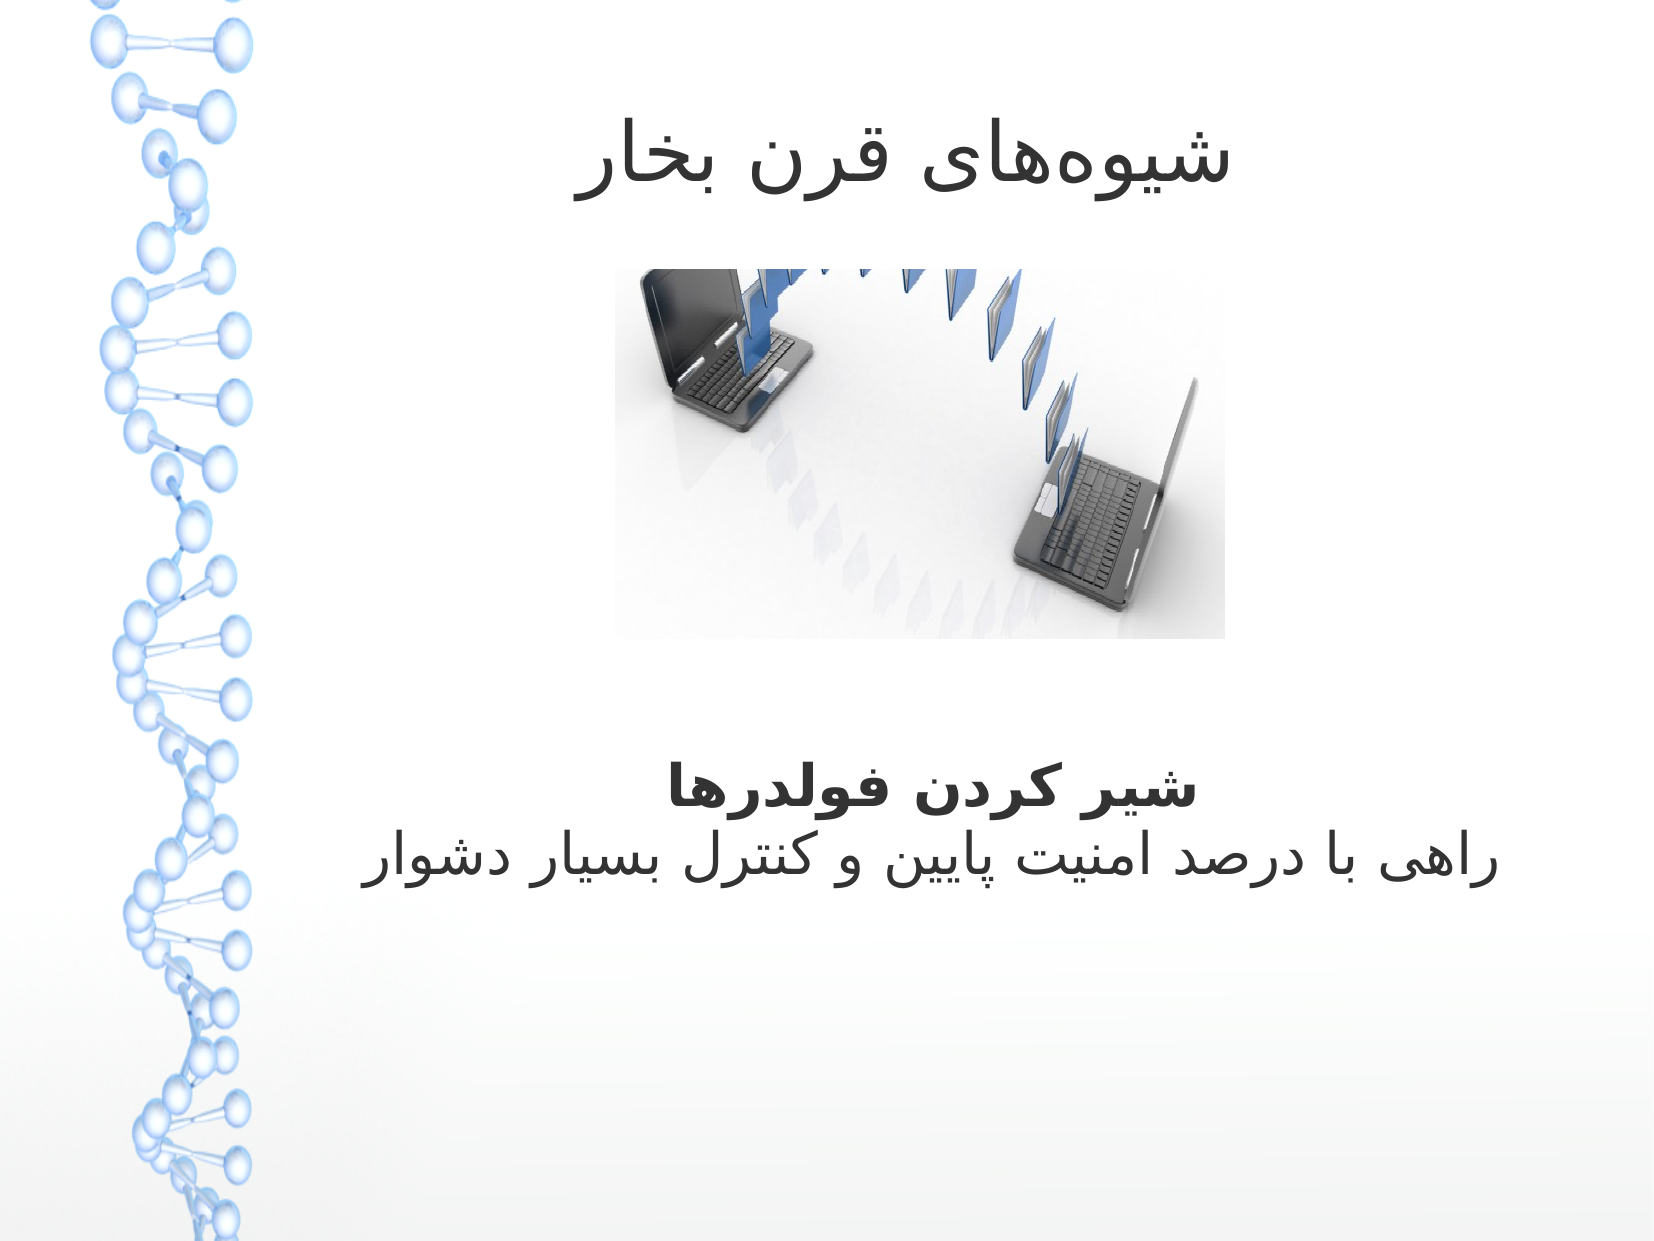

# شیوه‌های قرن بخار
شیر کردن فولدر‌ها
راهی با درصد امنیت پایین و کنترل بسیار دشوار